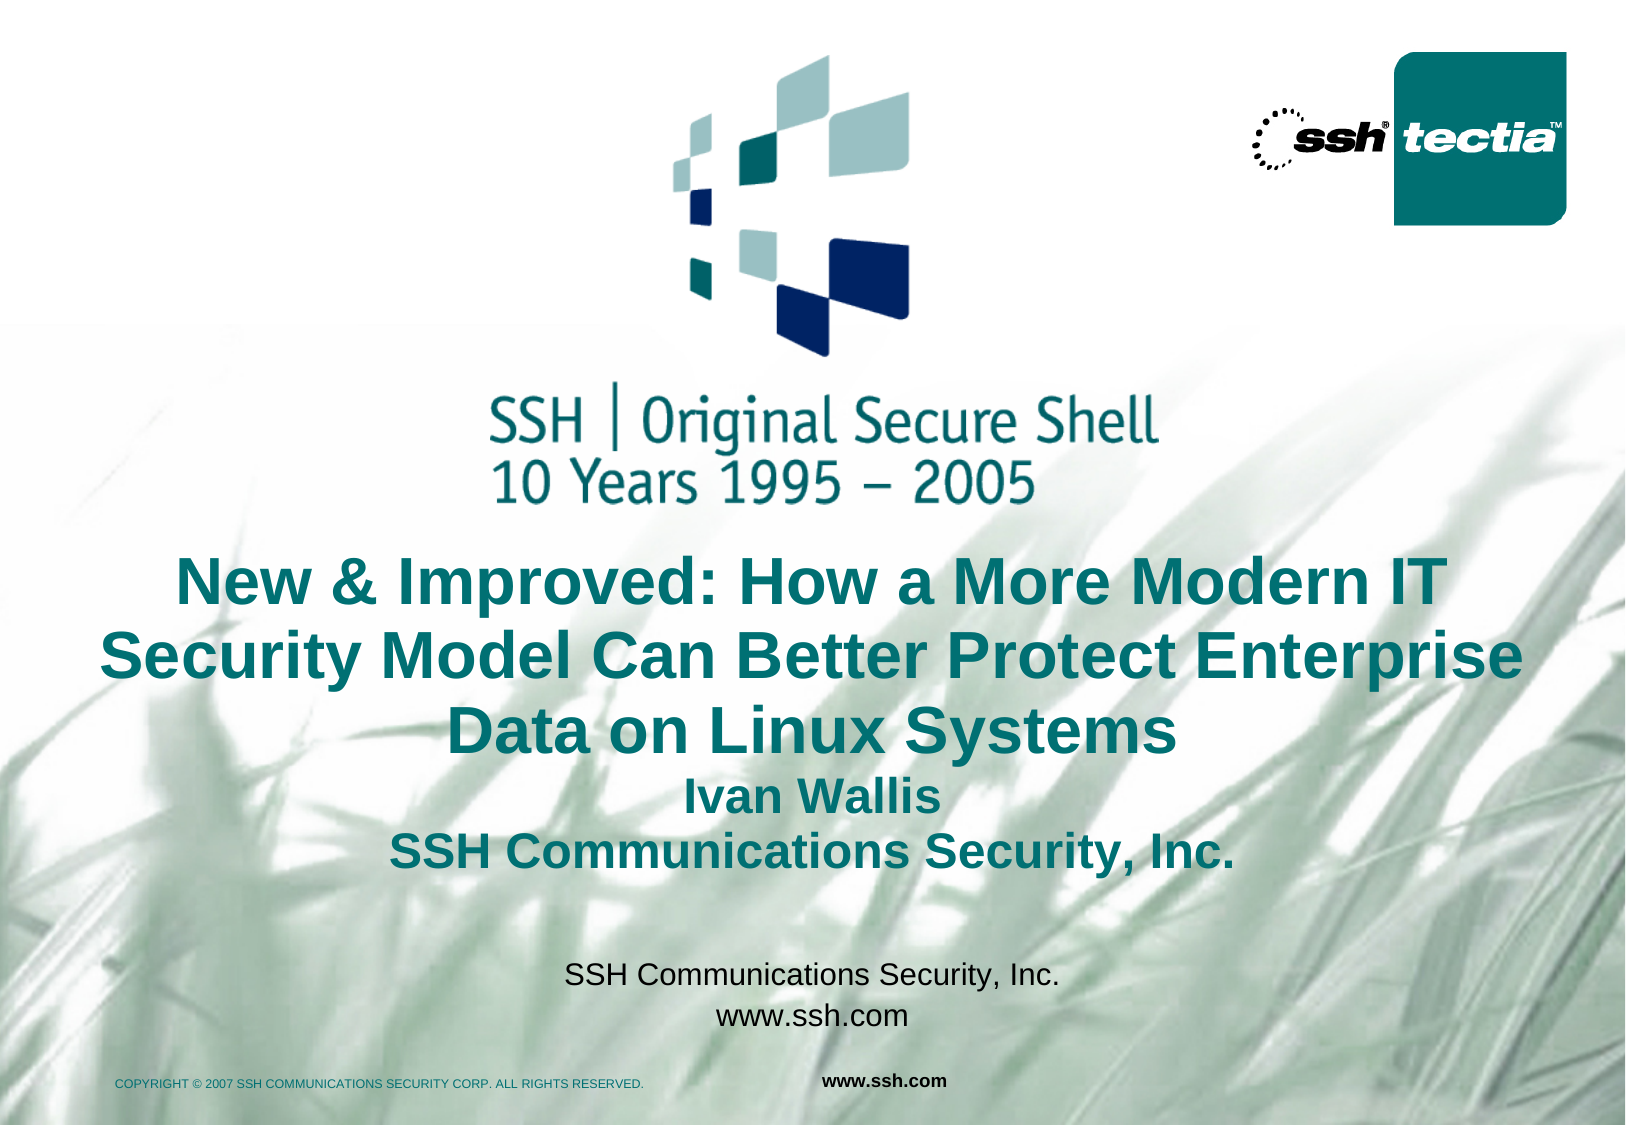

# New & Improved: How a More Modern IT Security Model Can Better Protect Enterprise Data on Linux Systems Ivan Wallis SSH Communications Security, Inc.
SSH Communications Security, Inc.
www.ssh.com